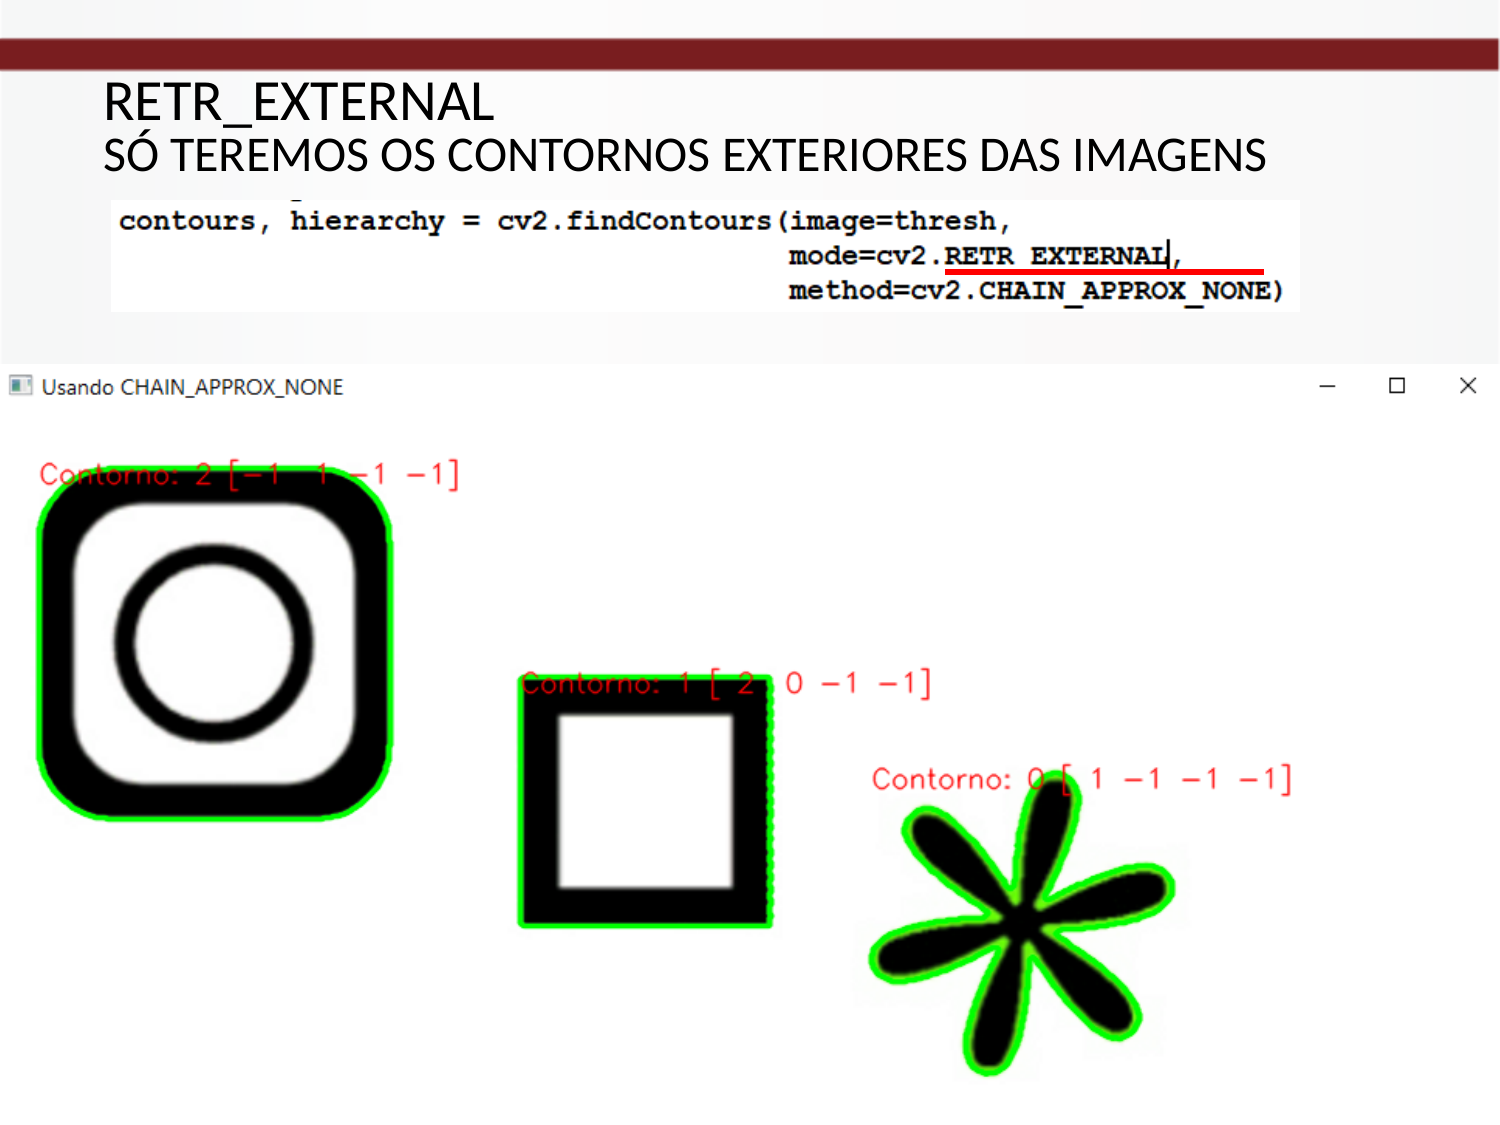

# retr_external Só teremos os contornos exteriores das imagens